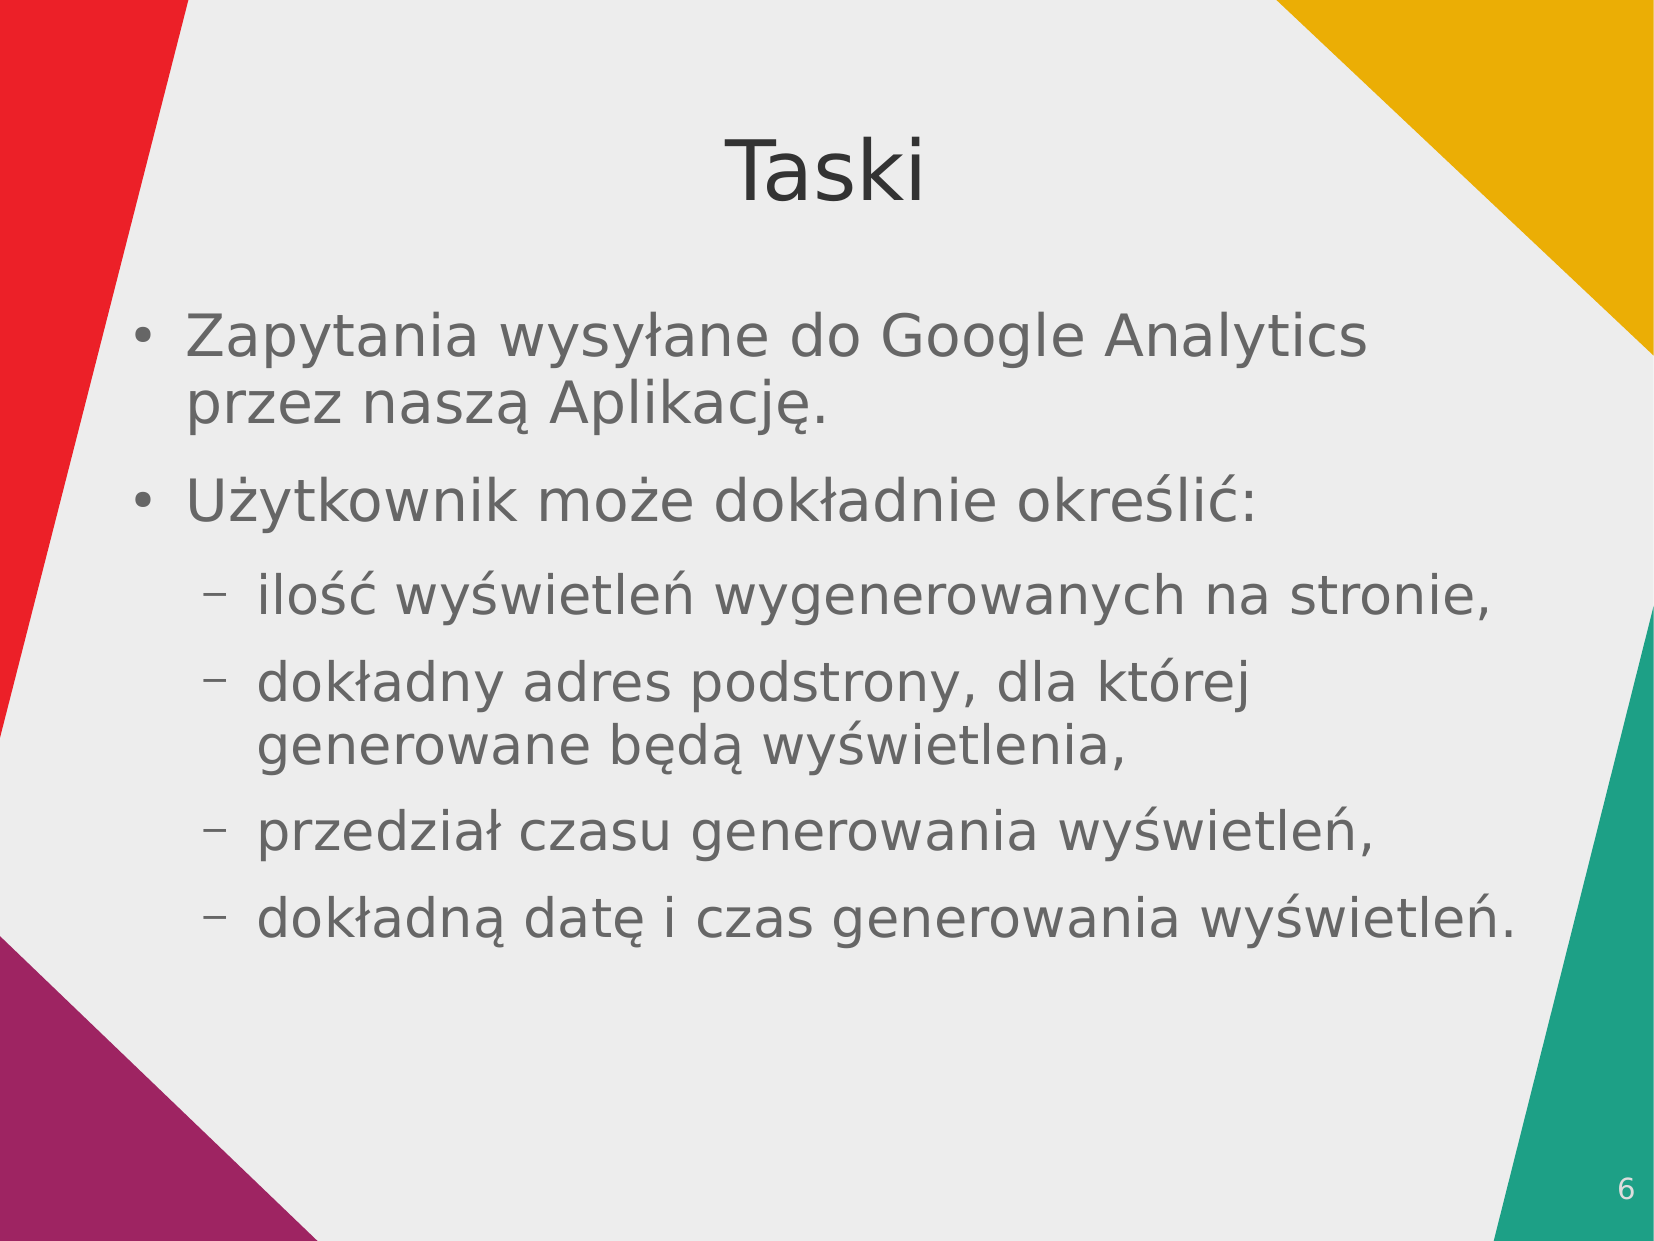

# Taski
Zapytania wysyłane do Google Analytics przez naszą Aplikację.
Użytkownik może dokładnie określić:
ilość wyświetleń wygenerowanych na stronie,
dokładny adres podstrony, dla której generowane będą wyświetlenia,
przedział czasu generowania wyświetleń,
dokładną datę i czas generowania wyświetleń.
6